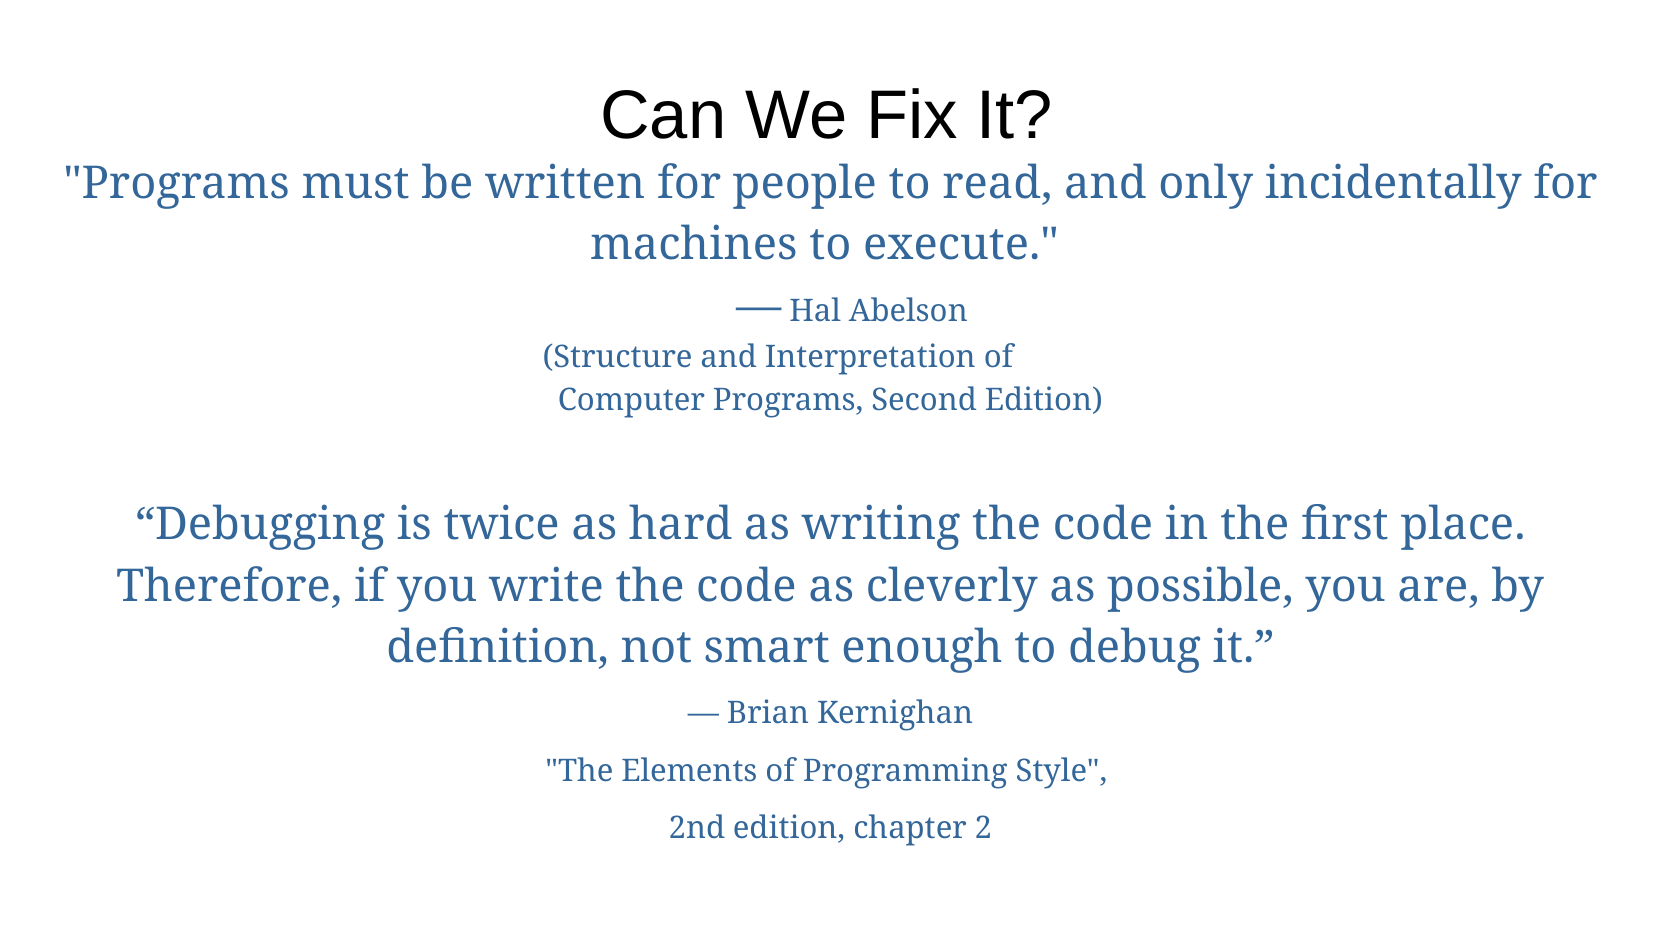

# Can We Fix It?
"Programs must be written for people to read, and only incidentally for machines to execute."
		— Hal Abelson
 (Structure and Interpretation of Computer Programs, Second Edition)
“Debugging is twice as hard as writing the code in the first place. Therefore, if you write the code as cleverly as possible, you are, by definition, not smart enough to debug it.”
— Brian Kernighan
"The Elements of Programming Style",
2nd edition, chapter 2